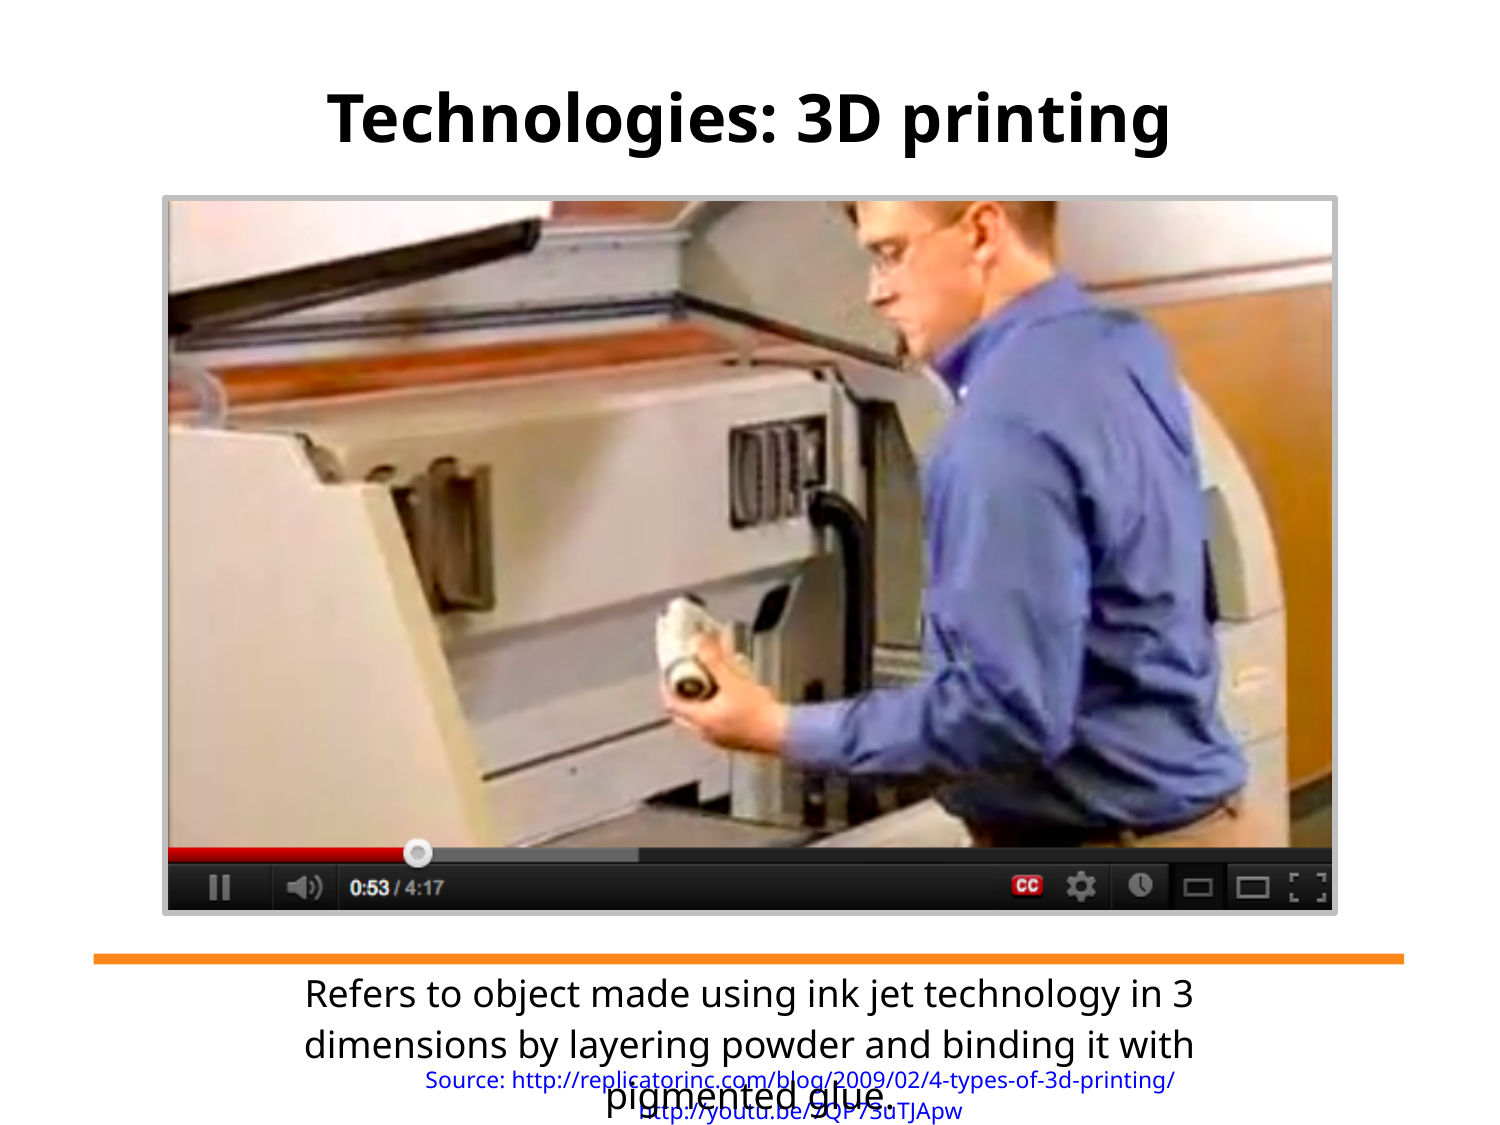

# Technologies: 3D printing
Refers to object made using ink jet technology in 3 dimensions by layering powder and binding it with pigmented glue.
Source: http://replicatorinc.com/blog/2009/02/4-types-of-3d-printing/
http://youtu.be/7QP73uTJApw